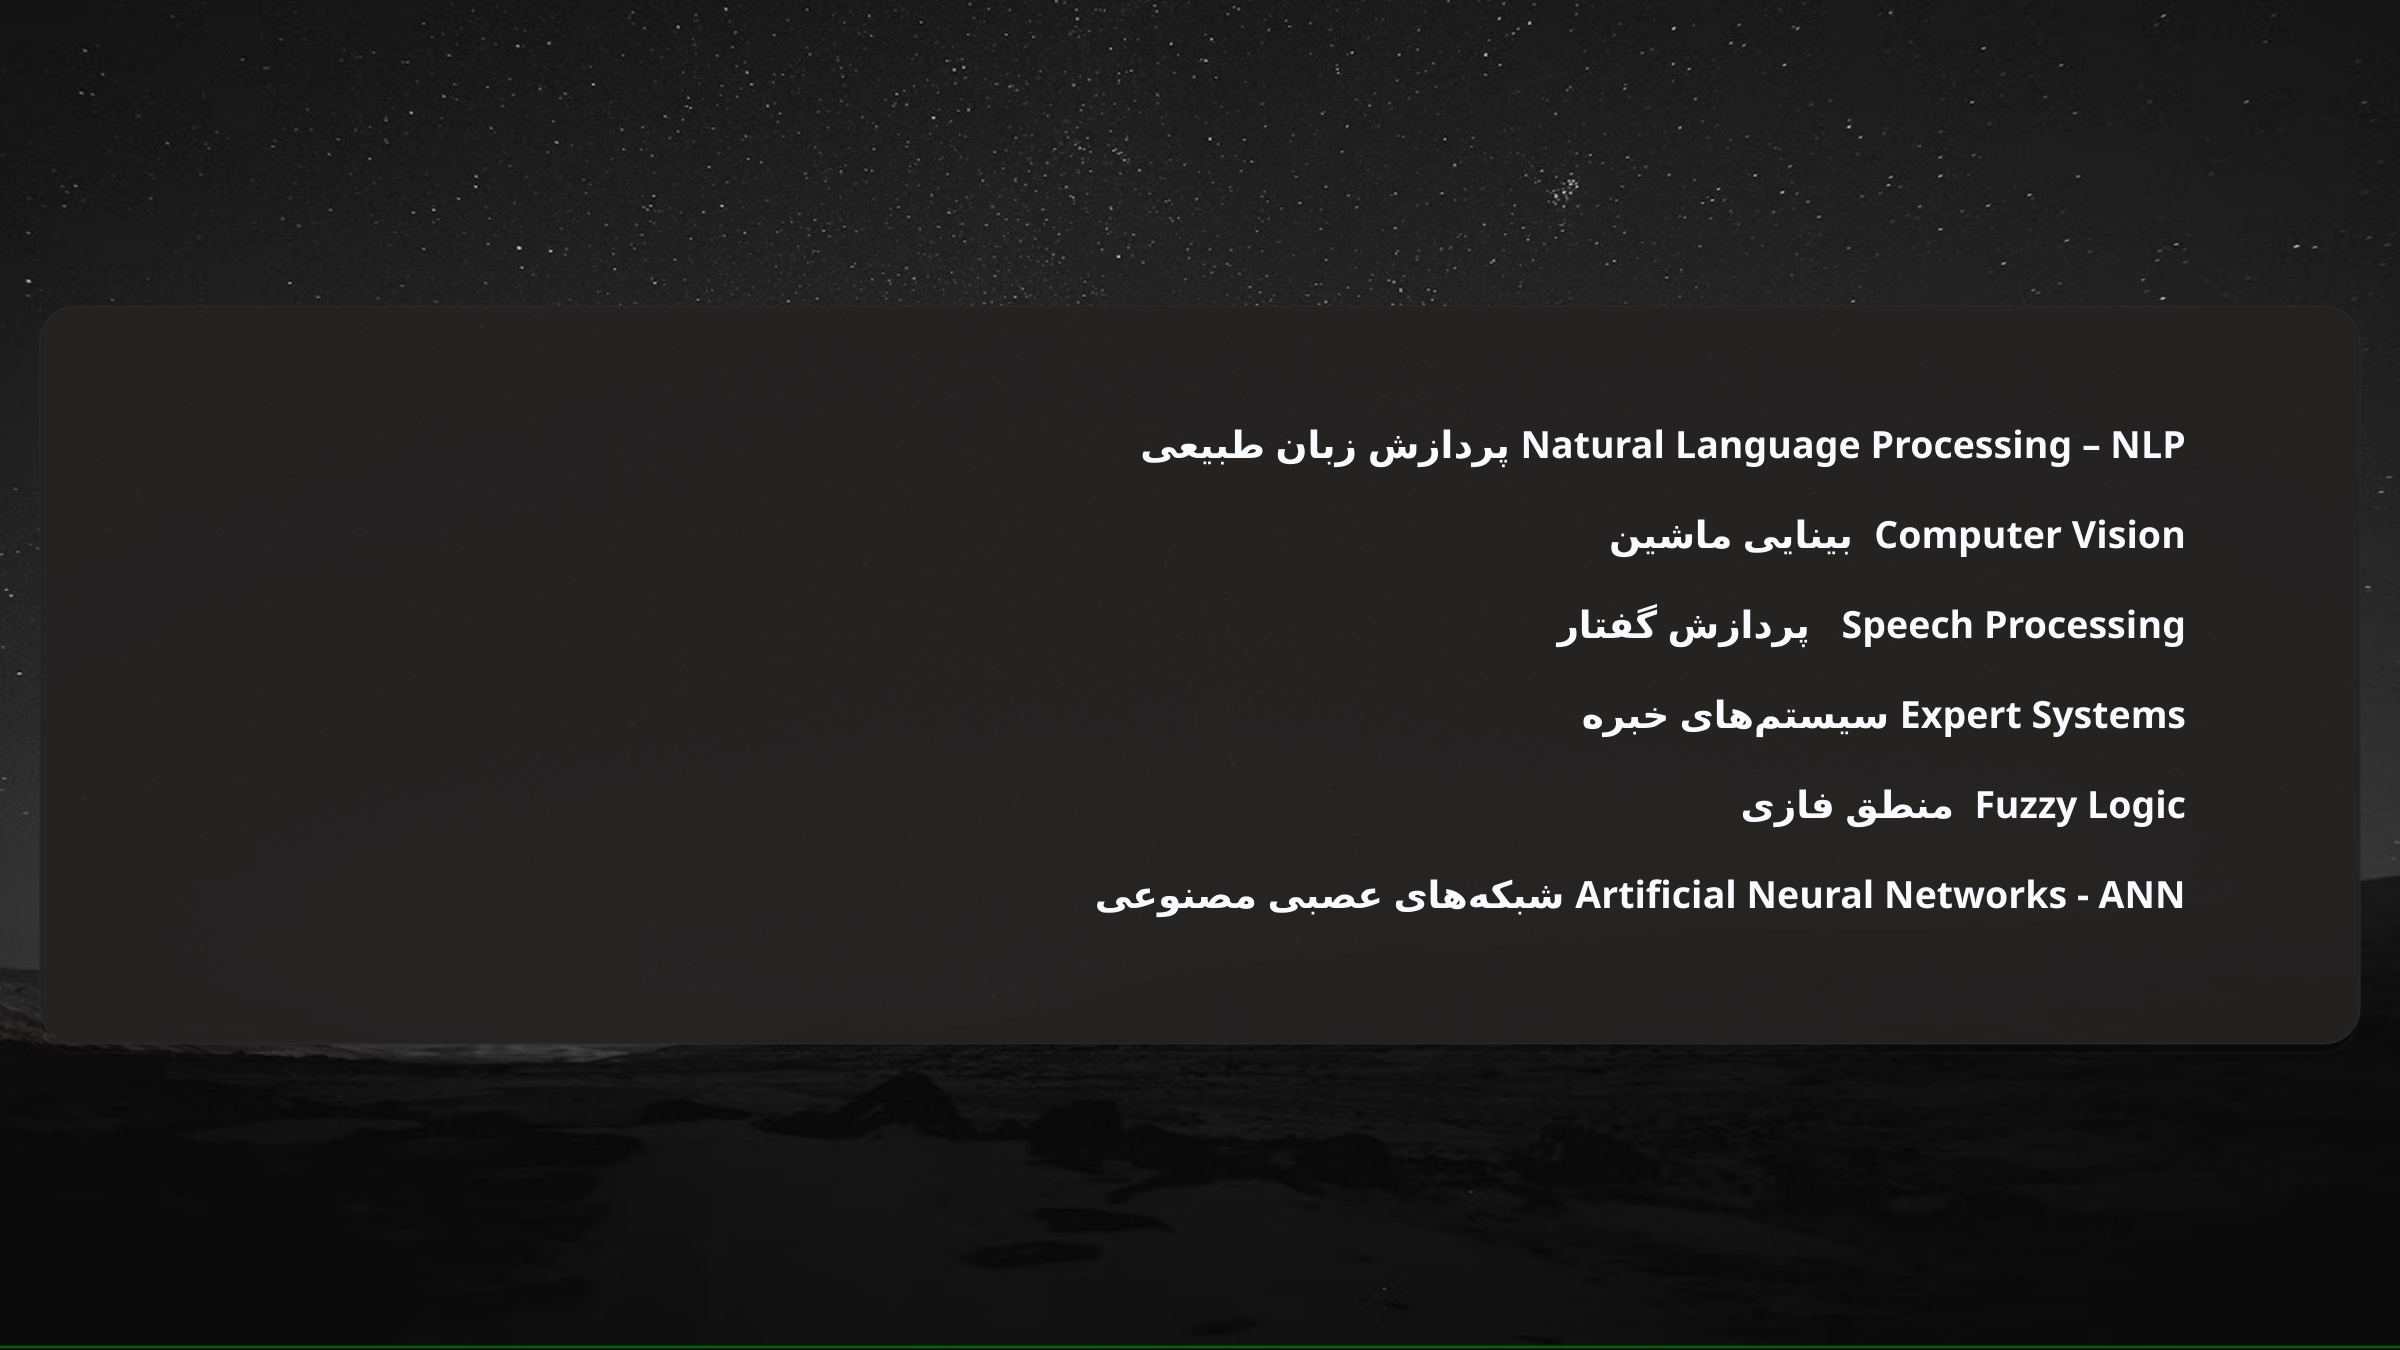

پردازش زبان طبیعی Natural Language Processing – NLP
 بینایی ماشین Computer Vision
 پردازش گفتار Speech Processing
سیستم‌های خبره Expert Systems
منطق فازی Fuzzy Logic
 شبکه‌های عصبی مصنوعی Artificial Neural Networks - ANN